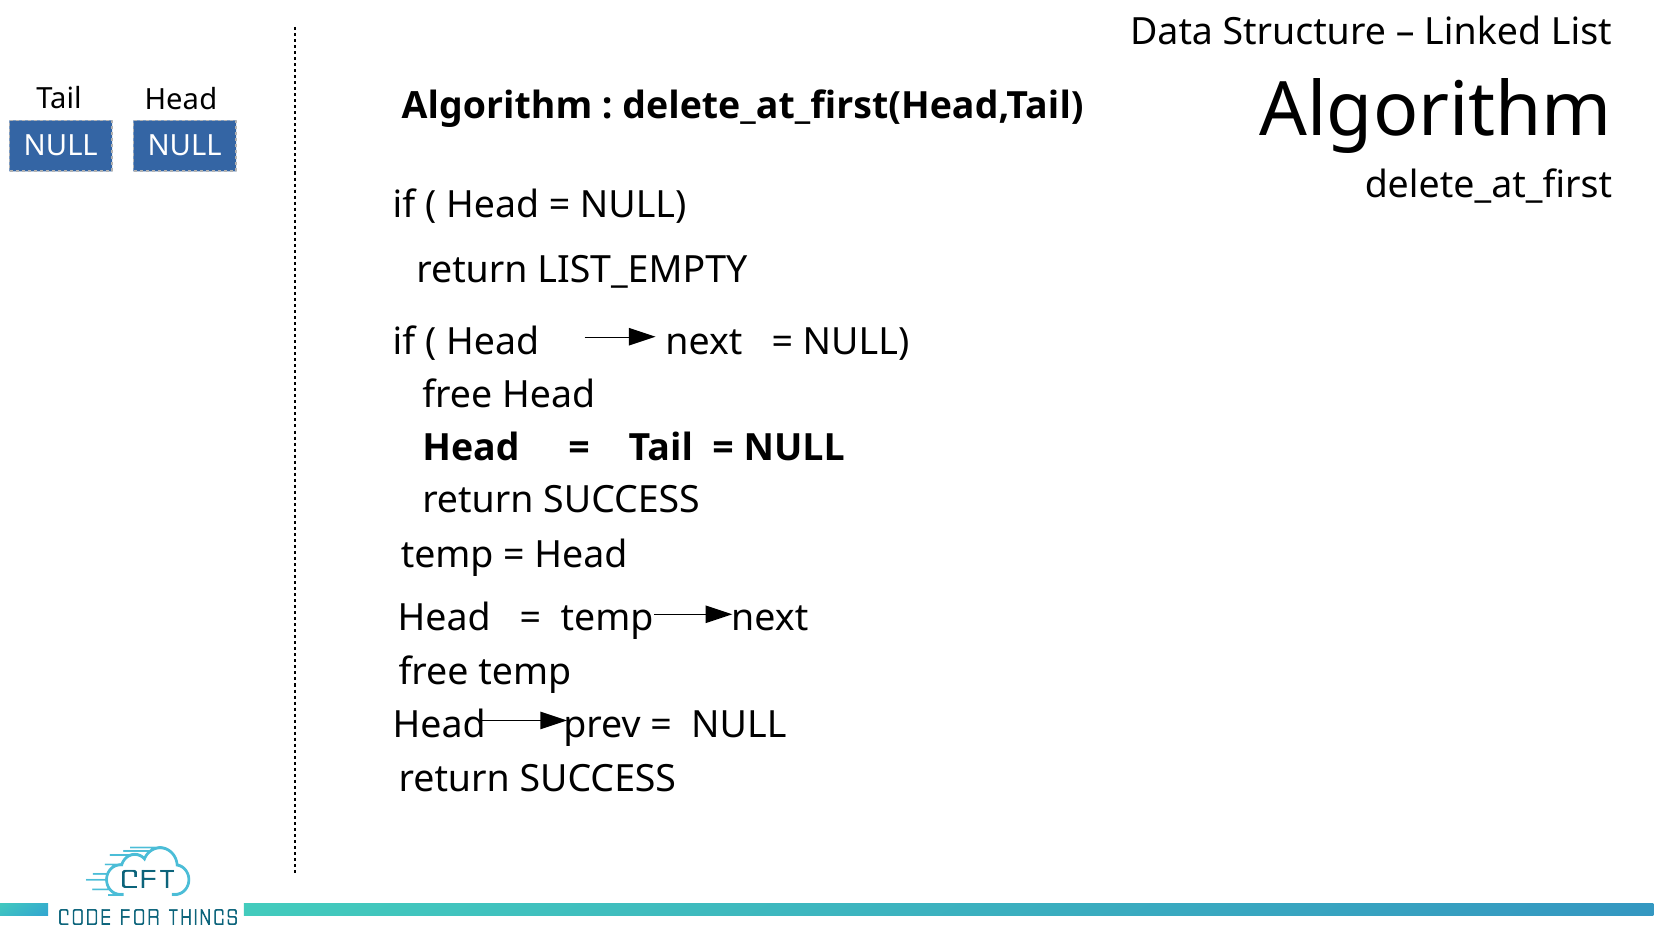

# Data Structure – Linked List Algorithm delete_at_first
Tail
Head
Algorithm : delete_at_first(Head,Tail)
NULL
NULL
if ( Head = NULL)
return LIST_EMPTY
if ( Head next = NULL)
free Head
Head = Tail = NULL
return SUCCESS
 temp = Head
Head = temp next
free temp
Head prev = NULL
return SUCCESS
30